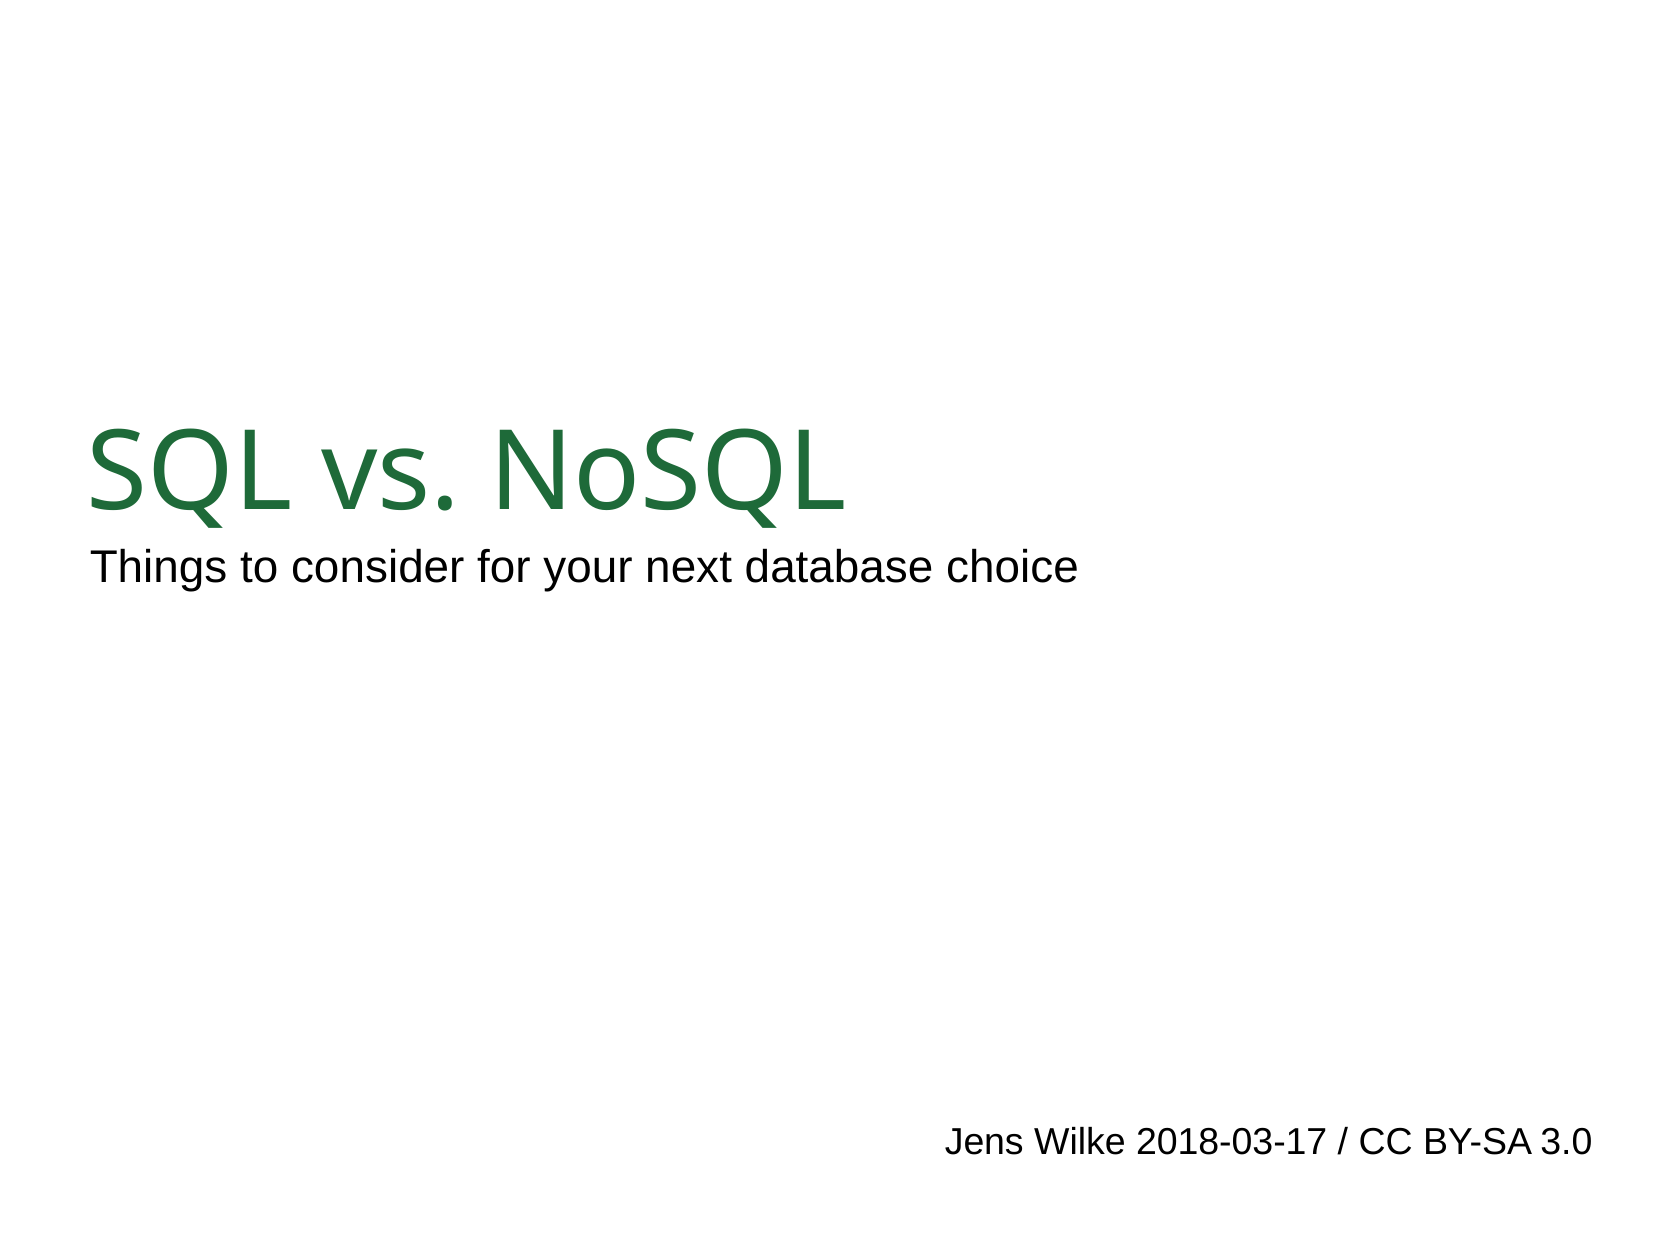

# SQL vs. NoSQL
Things to consider for your next database choice
Jens Wilke 2018-03-17 / CC BY-SA 3.0